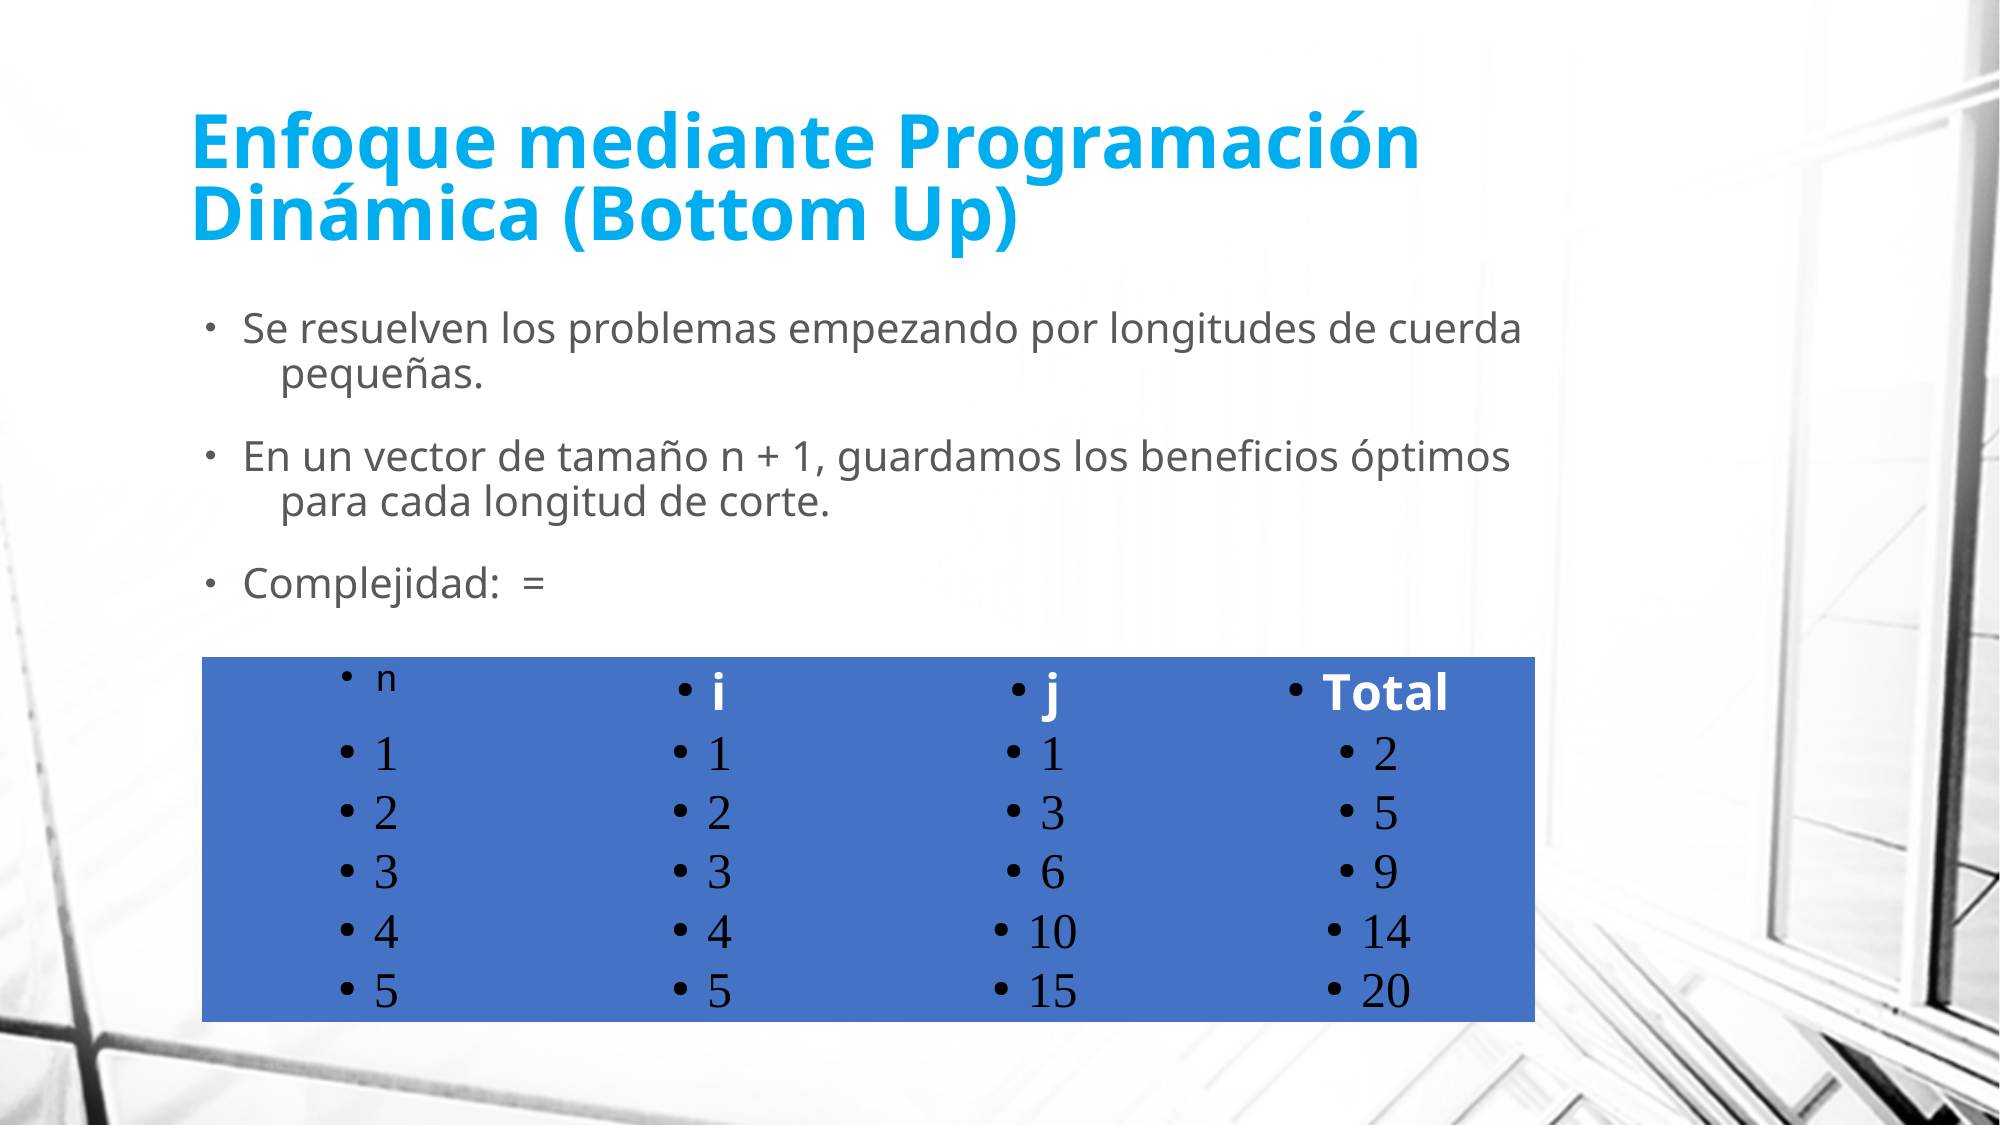

# Enfoque mediante Programación Dinámica (Bottom Up)
Se resuelven los problemas empezando por longitudes de cuerda pequeñas.
En un vector de tamaño n + 1, guardamos los beneficios óptimos para cada longitud de corte.
Complejidad: =
| n | i | j | Total |
| --- | --- | --- | --- |
| 1 | 1 | 1 | 2 |
| 2 | 2 | 3 | 5 |
| 3 | 3 | 6 | 9 |
| 4 | 4 | 10 | 14 |
| 5 | 5 | 15 | 20 |